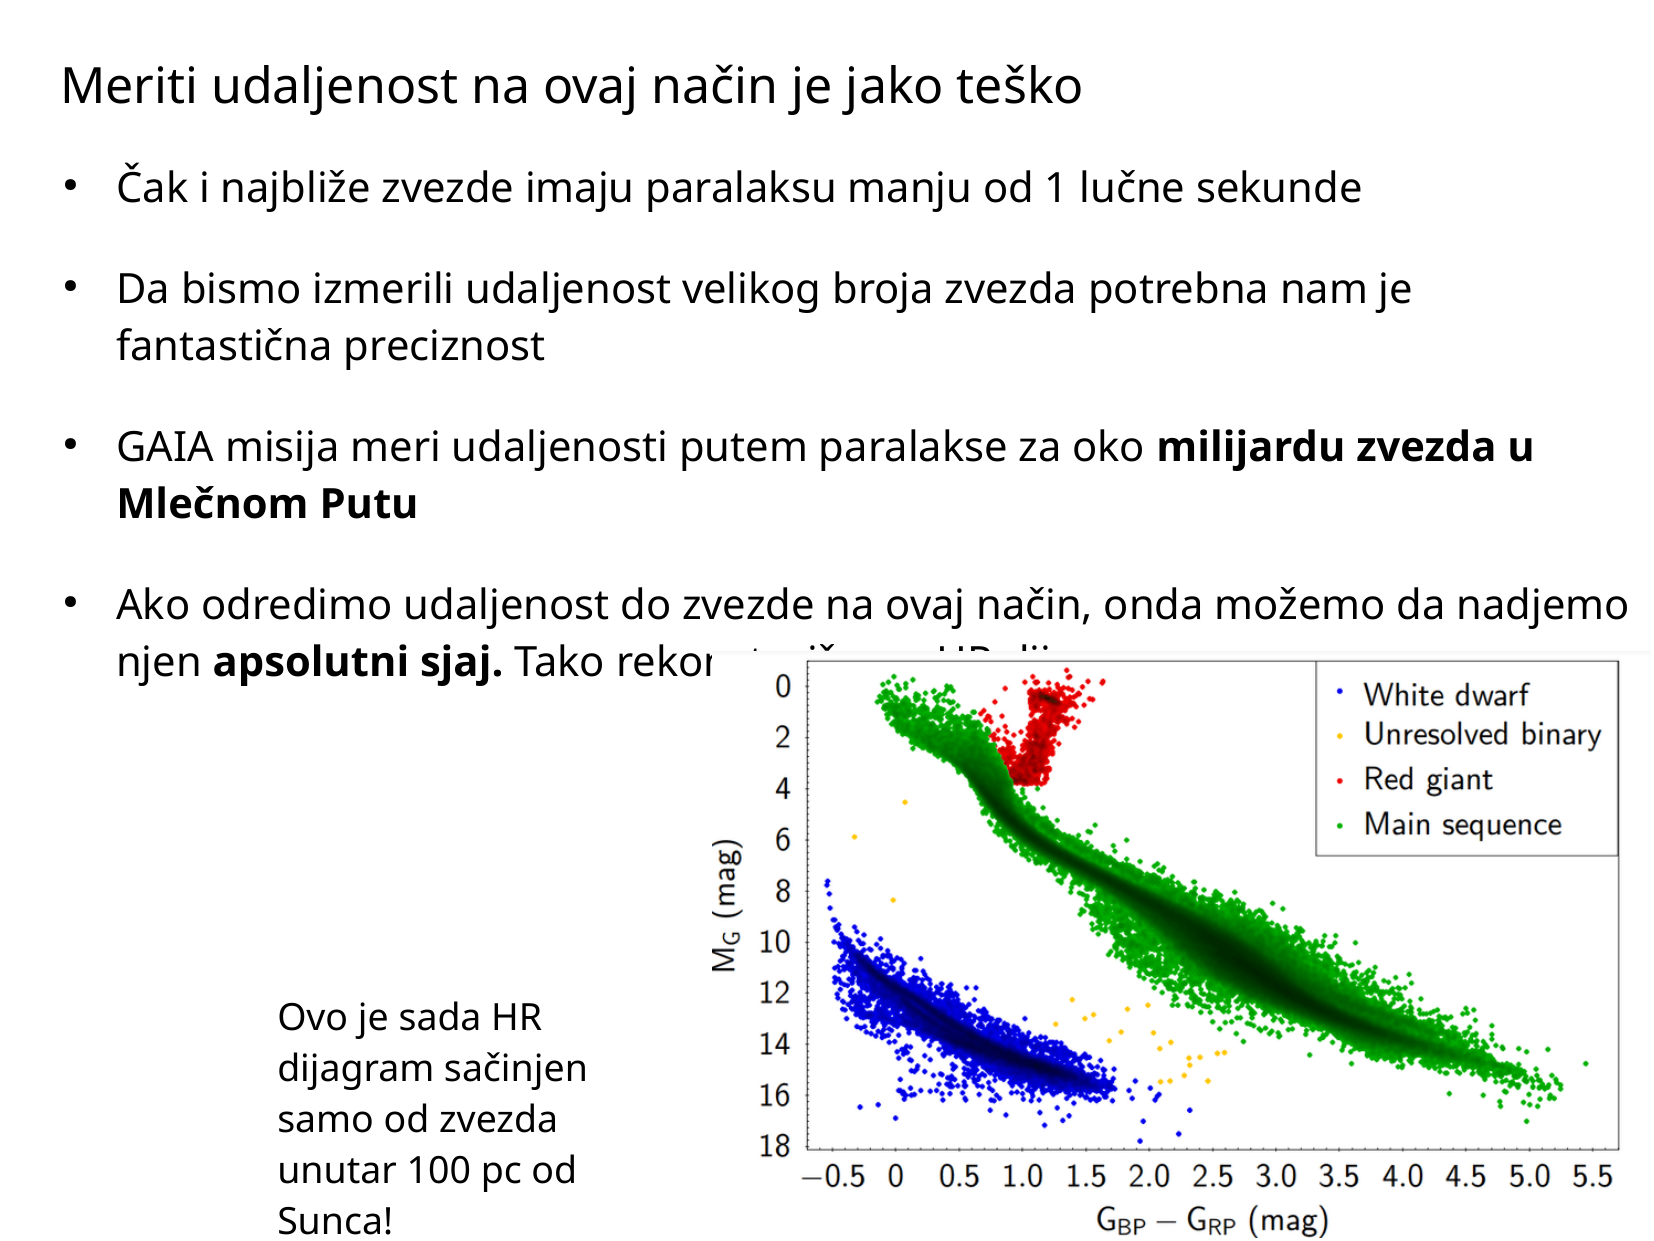

# Meriti udaljenost na ovaj način je jako teško
Čak i najbliže zvezde imaju paralaksu manju od 1 lučne sekunde
Da bismo izmerili udaljenost velikog broja zvezda potrebna nam je fantastična preciznost
GAIA misija meri udaljenosti putem paralakse za oko milijardu zvezda u Mlečnom Putu
Ako odredimo udaljenost do zvezde na ovaj način, onda možemo da nadjemo njen apsolutni sjaj. Tako rekonstruišemo HR dijagram:
Ovo je sada HR dijagram sačinjen samo od zvezda unutar 100 pc od Sunca!